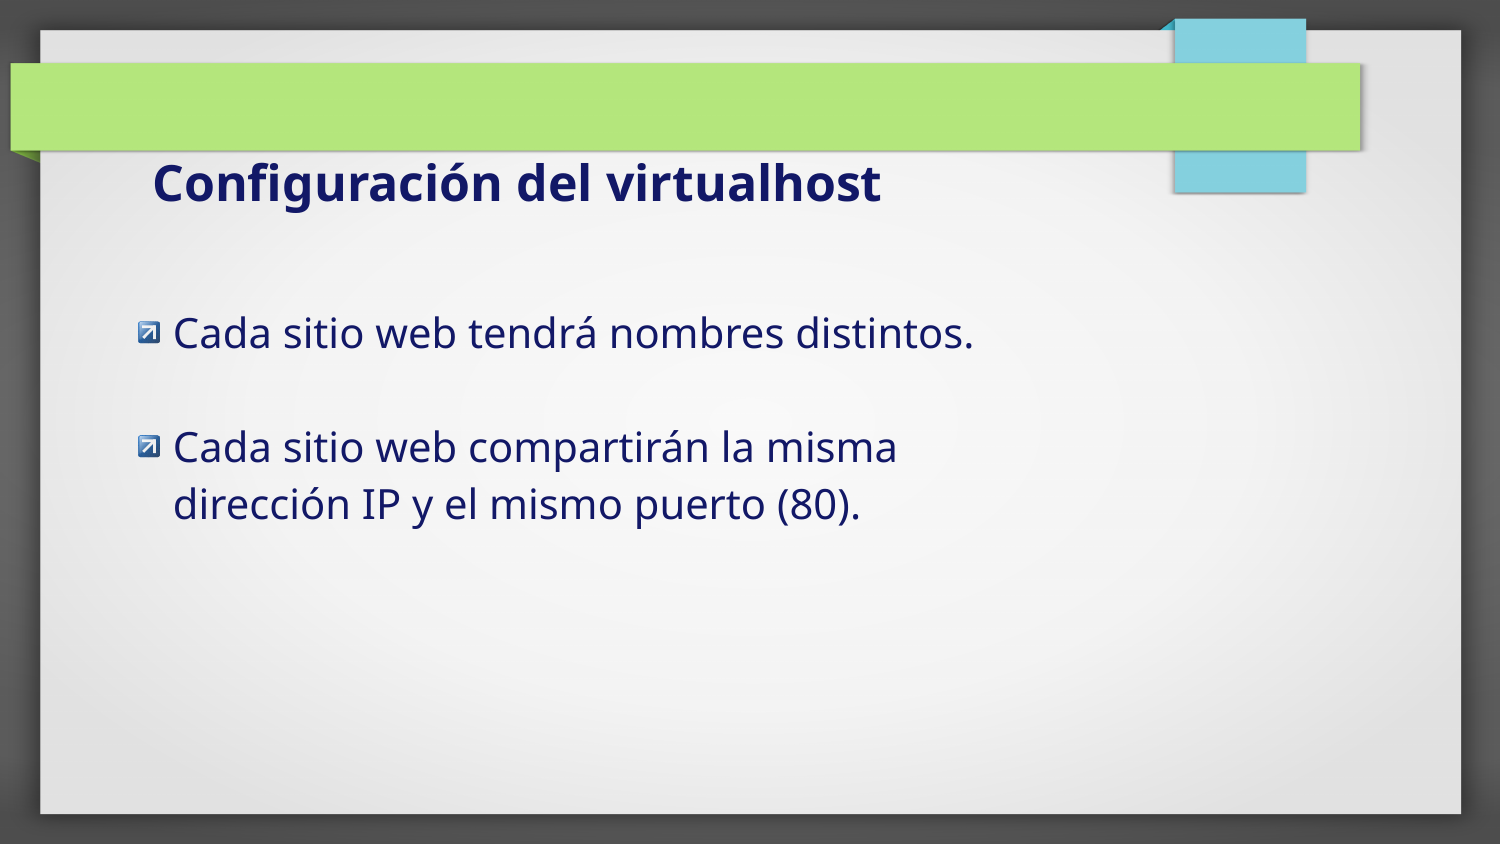

# Configuración del virtualhost
Cada sitio web tendrá nombres distintos.
Cada sitio web compartirán la misma dirección IP y el mismo puerto (80).